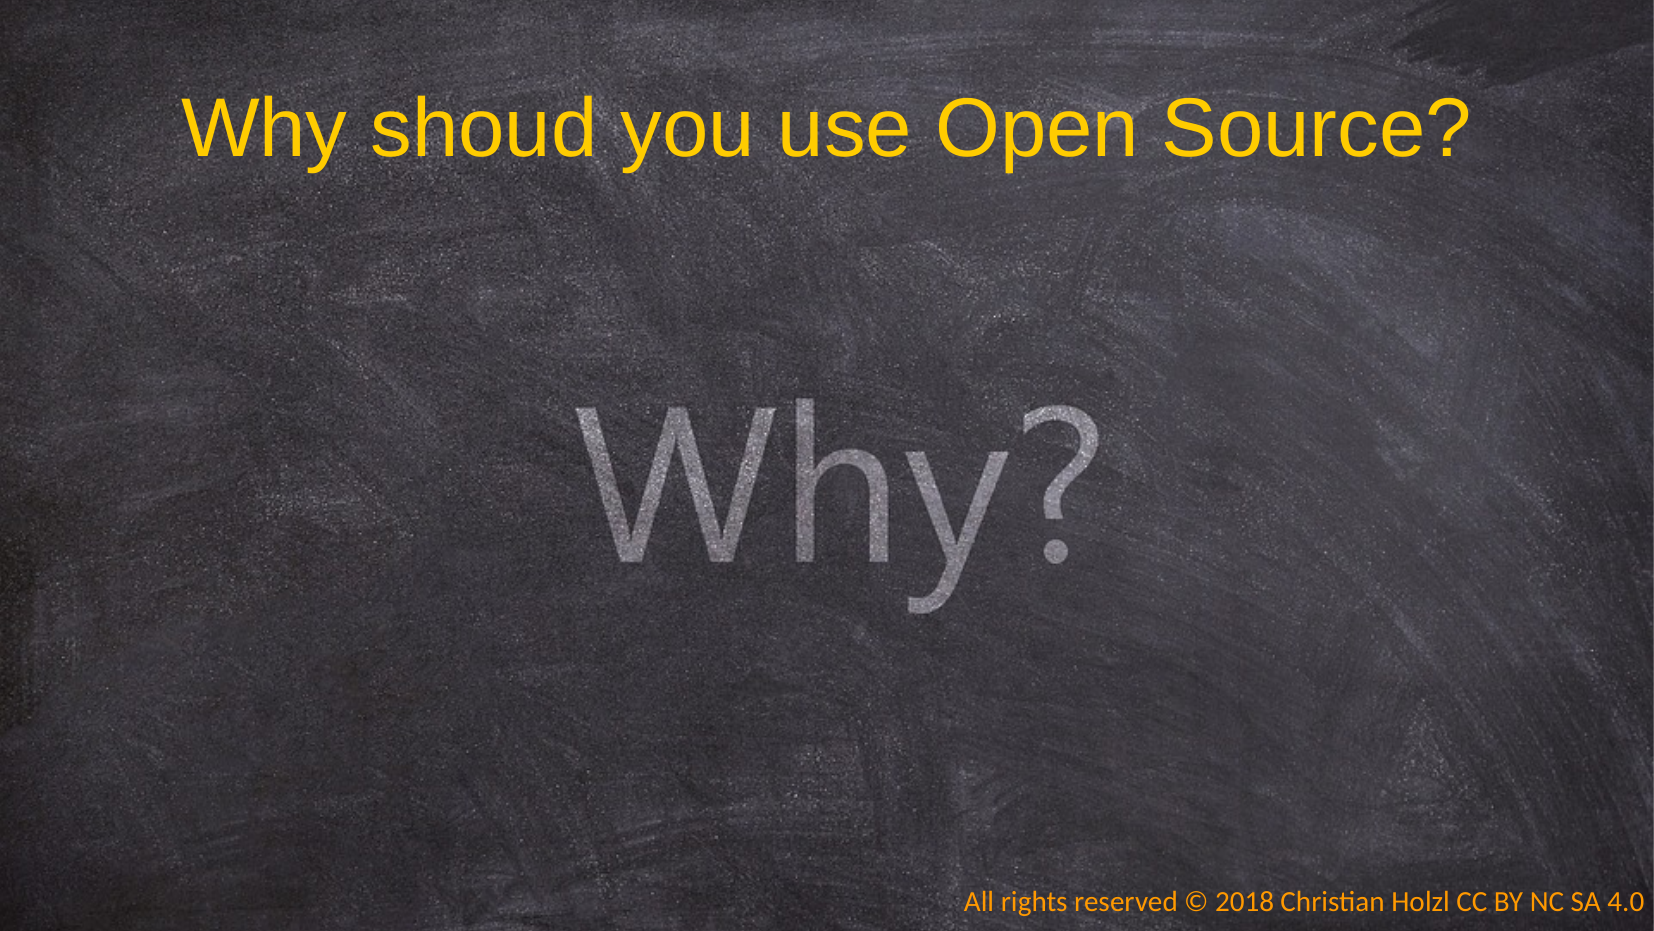

# Why shoud you use Open Source?
All rights reserved © 2018 Christian Holzl CC BY NC SA 4.0